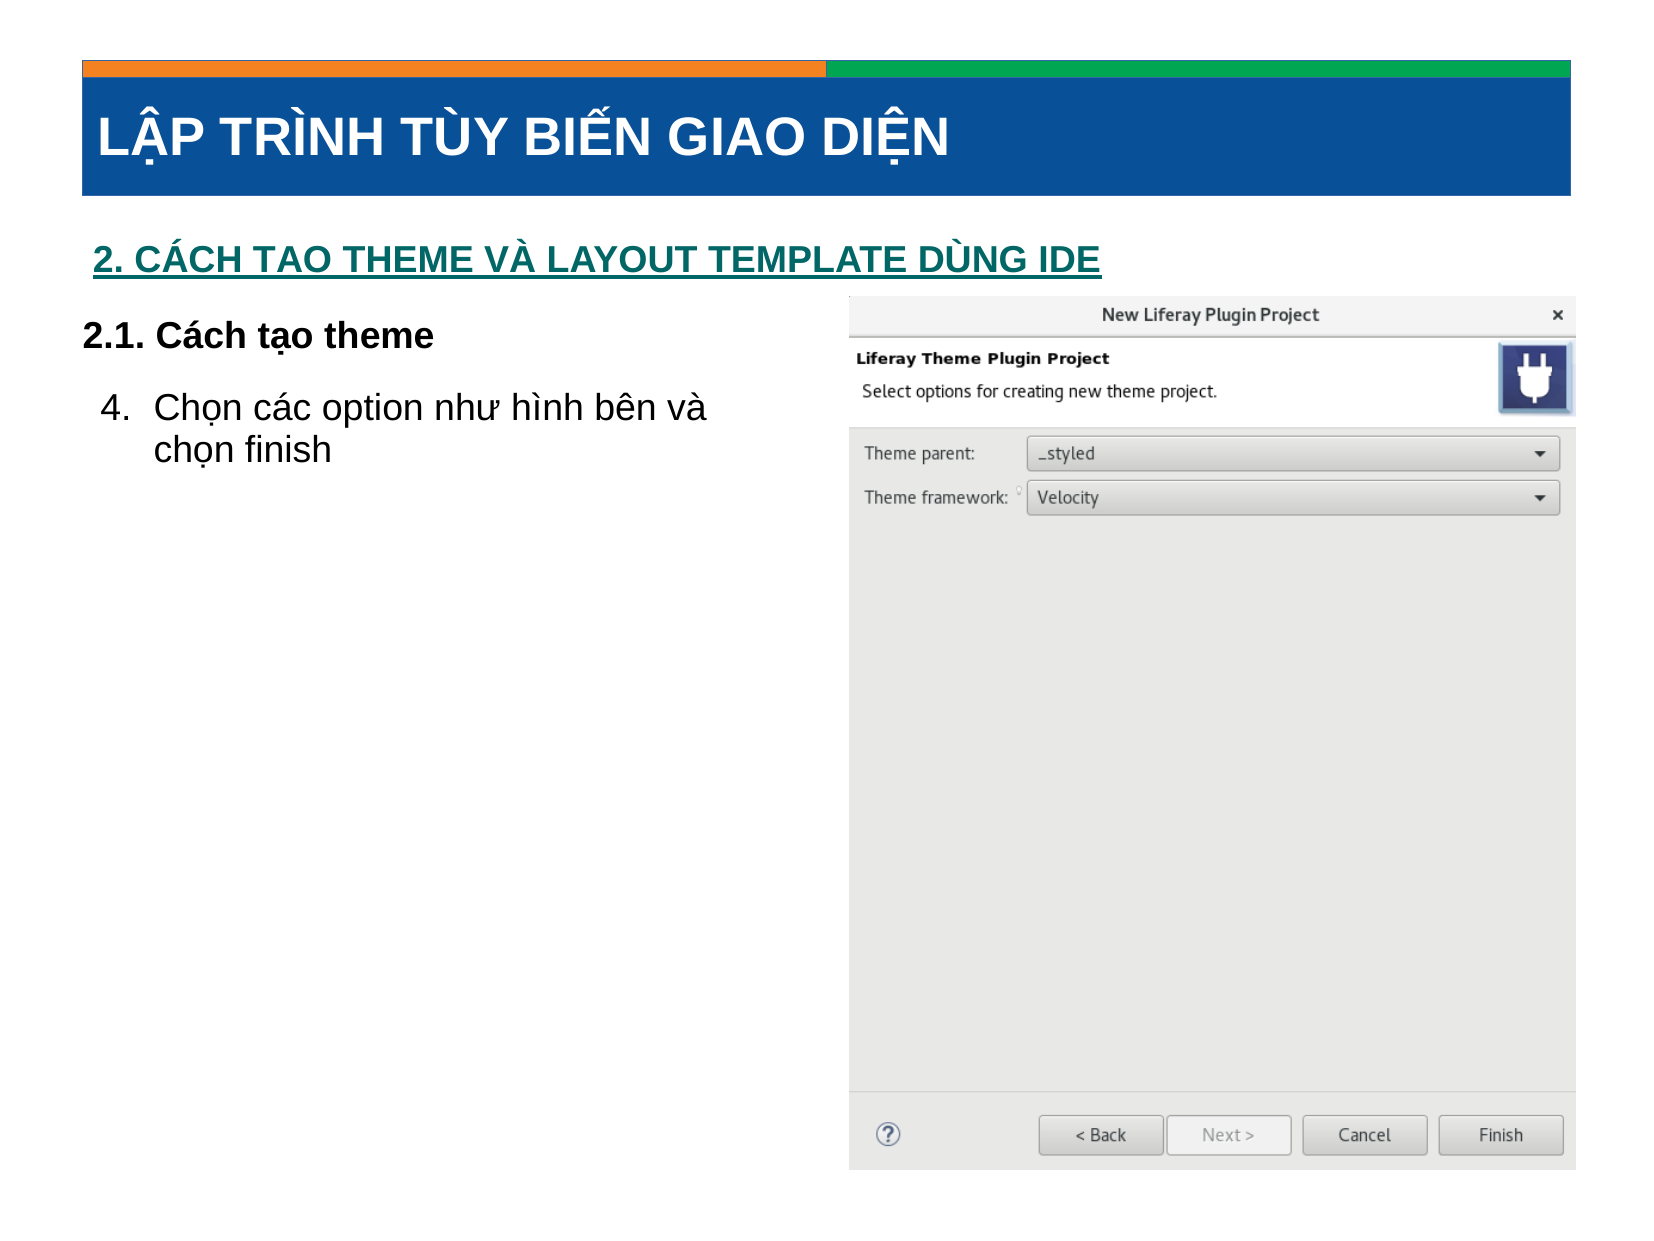

LẬP TRÌNH TÙY BIẾN GIAO DIỆN
2. CÁCH TẠO THEME VÀ LAYOUT TEMPLATE DÙNG IDE
2.1. Cách tạo theme
Chọn các option như hình bên và chọn finish
#